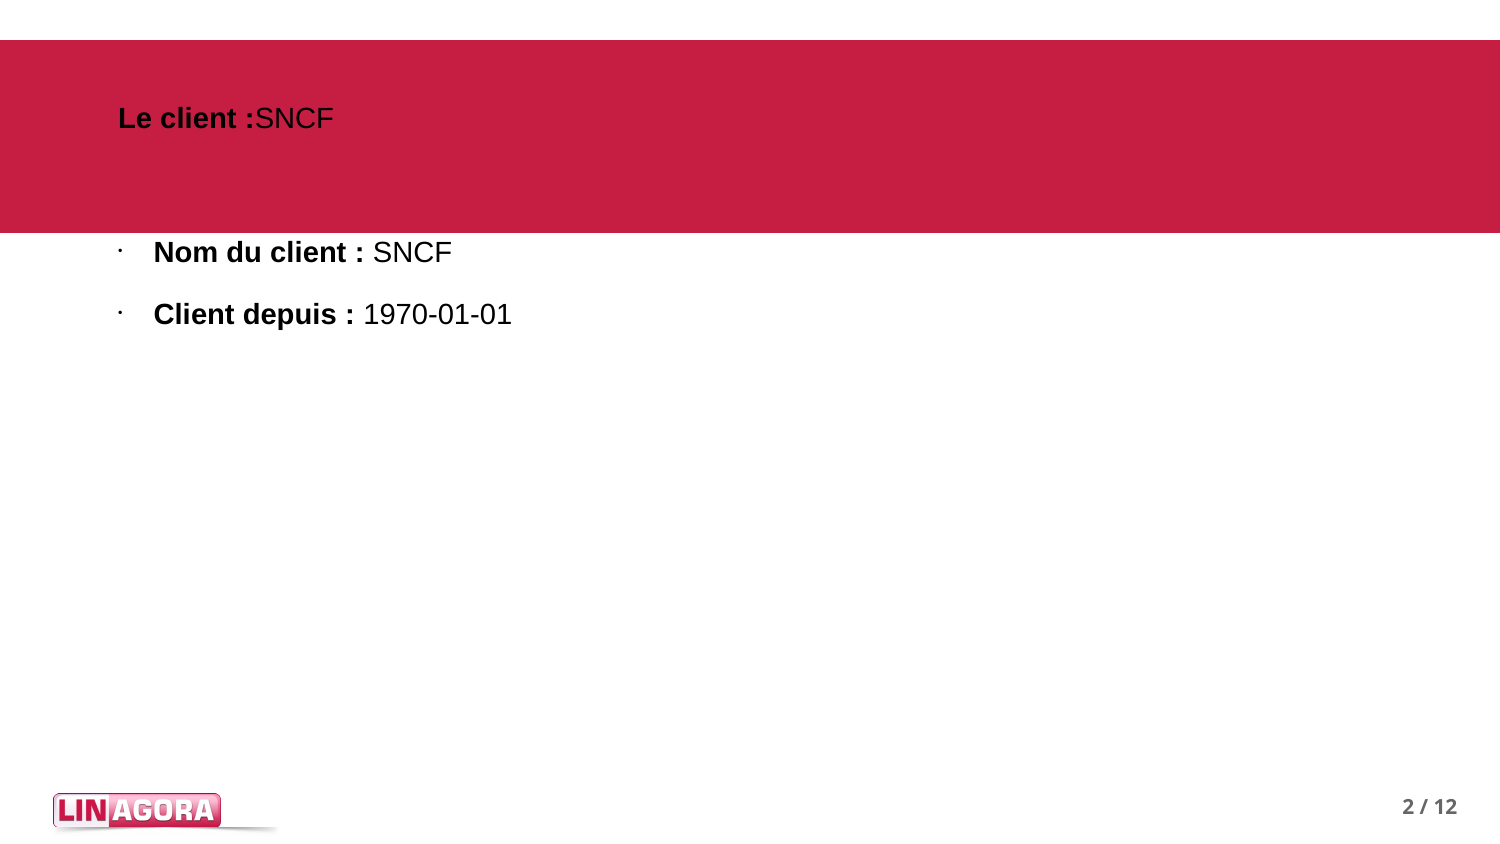

# Le client :SNCF
Nom du client : SNCF
Client depuis : 1970-01-01